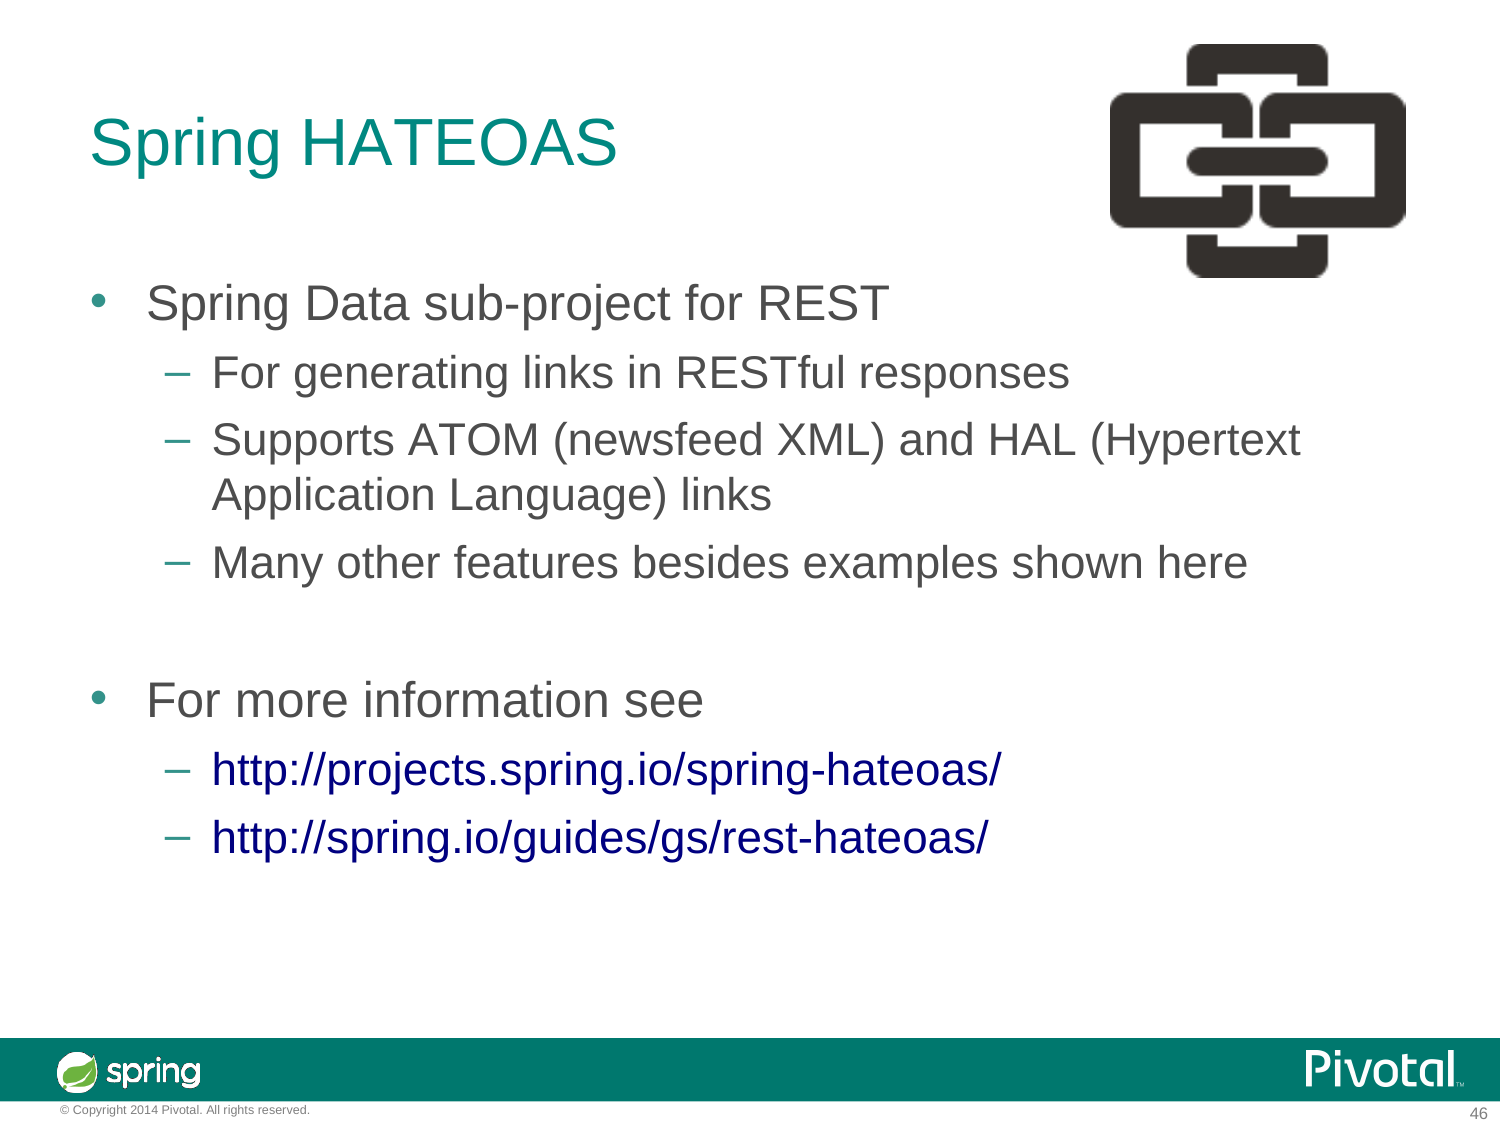

# Spring HATEOAS
Spring Data sub-project for REST
For generating links in RESTful responses
Supports ATOM (newsfeed XML) and HAL (Hypertext Application Language) links
Many other features besides examples shown here
For more information see
http://projects.spring.io/spring-hateoas/
http://spring.io/guides/gs/rest-hateoas/